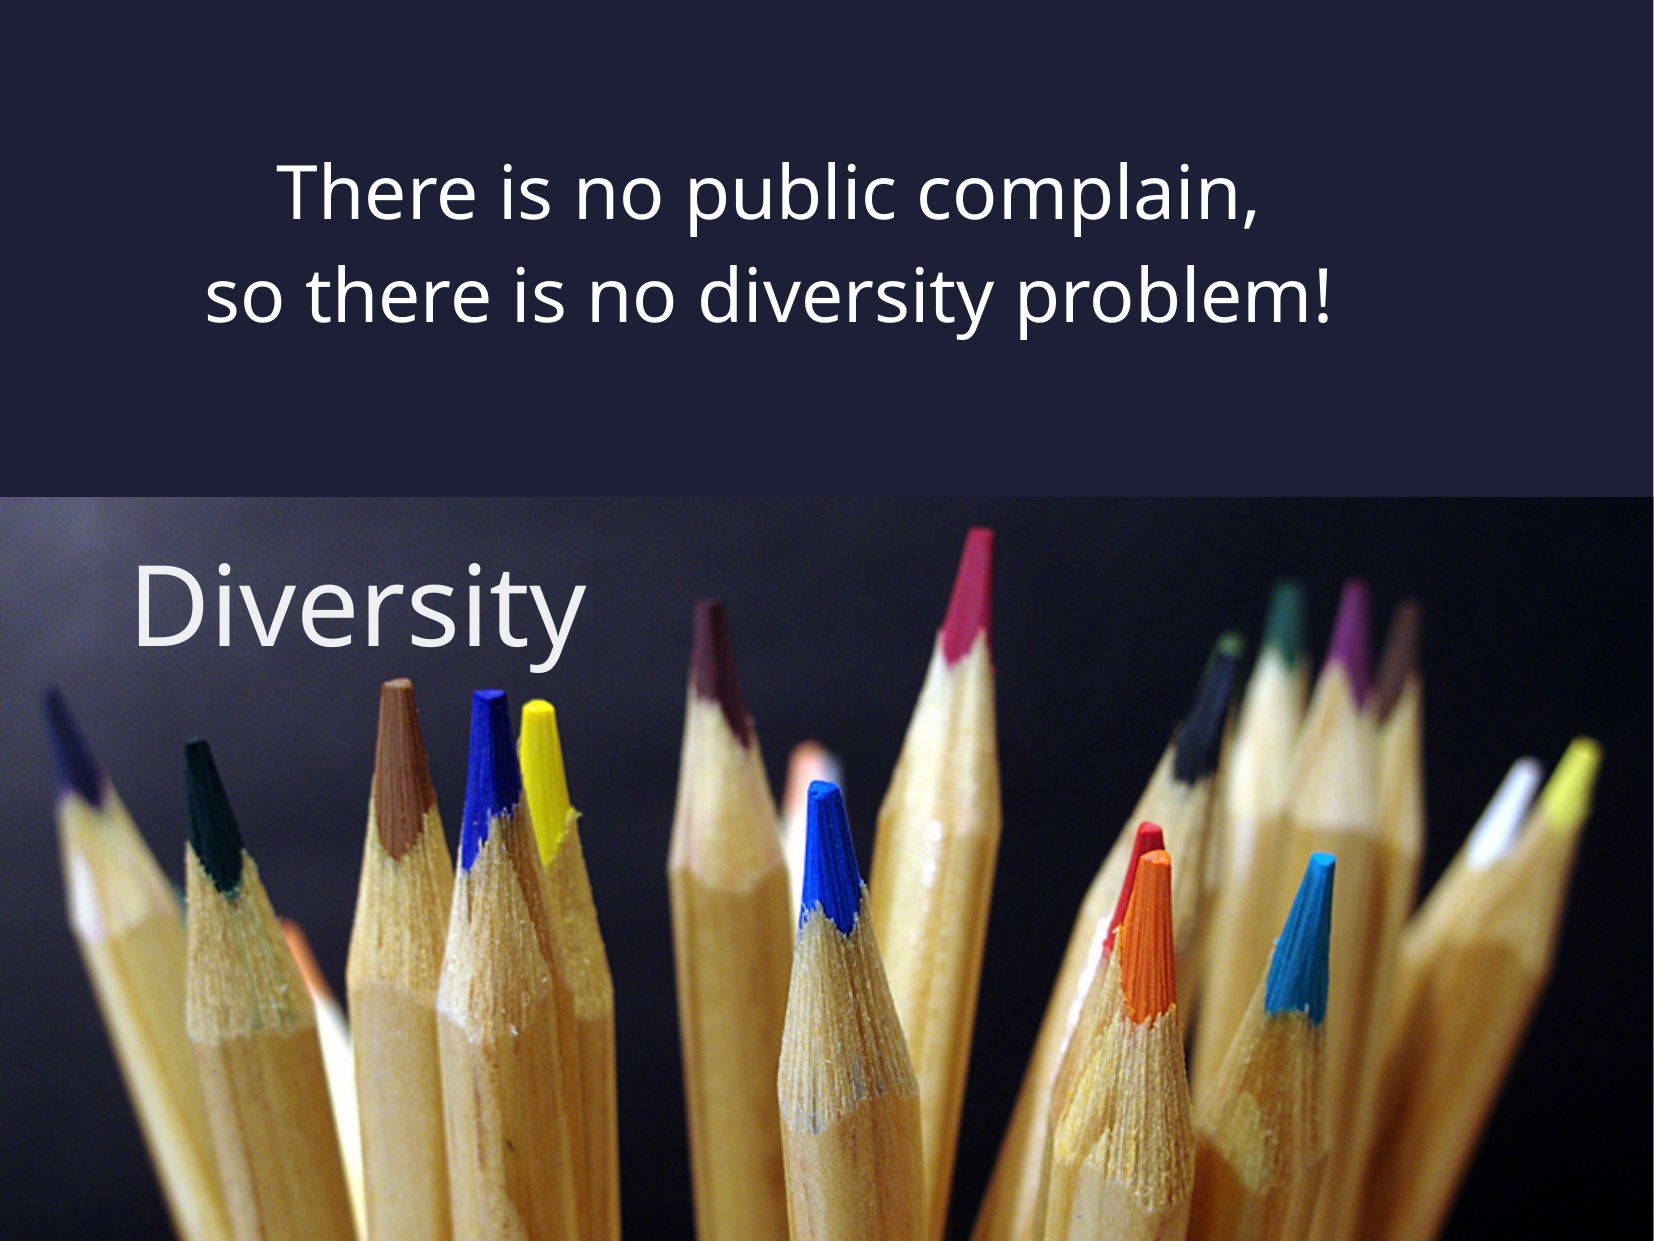

There is no public complain,
so there is no diversity problem!
Diversity